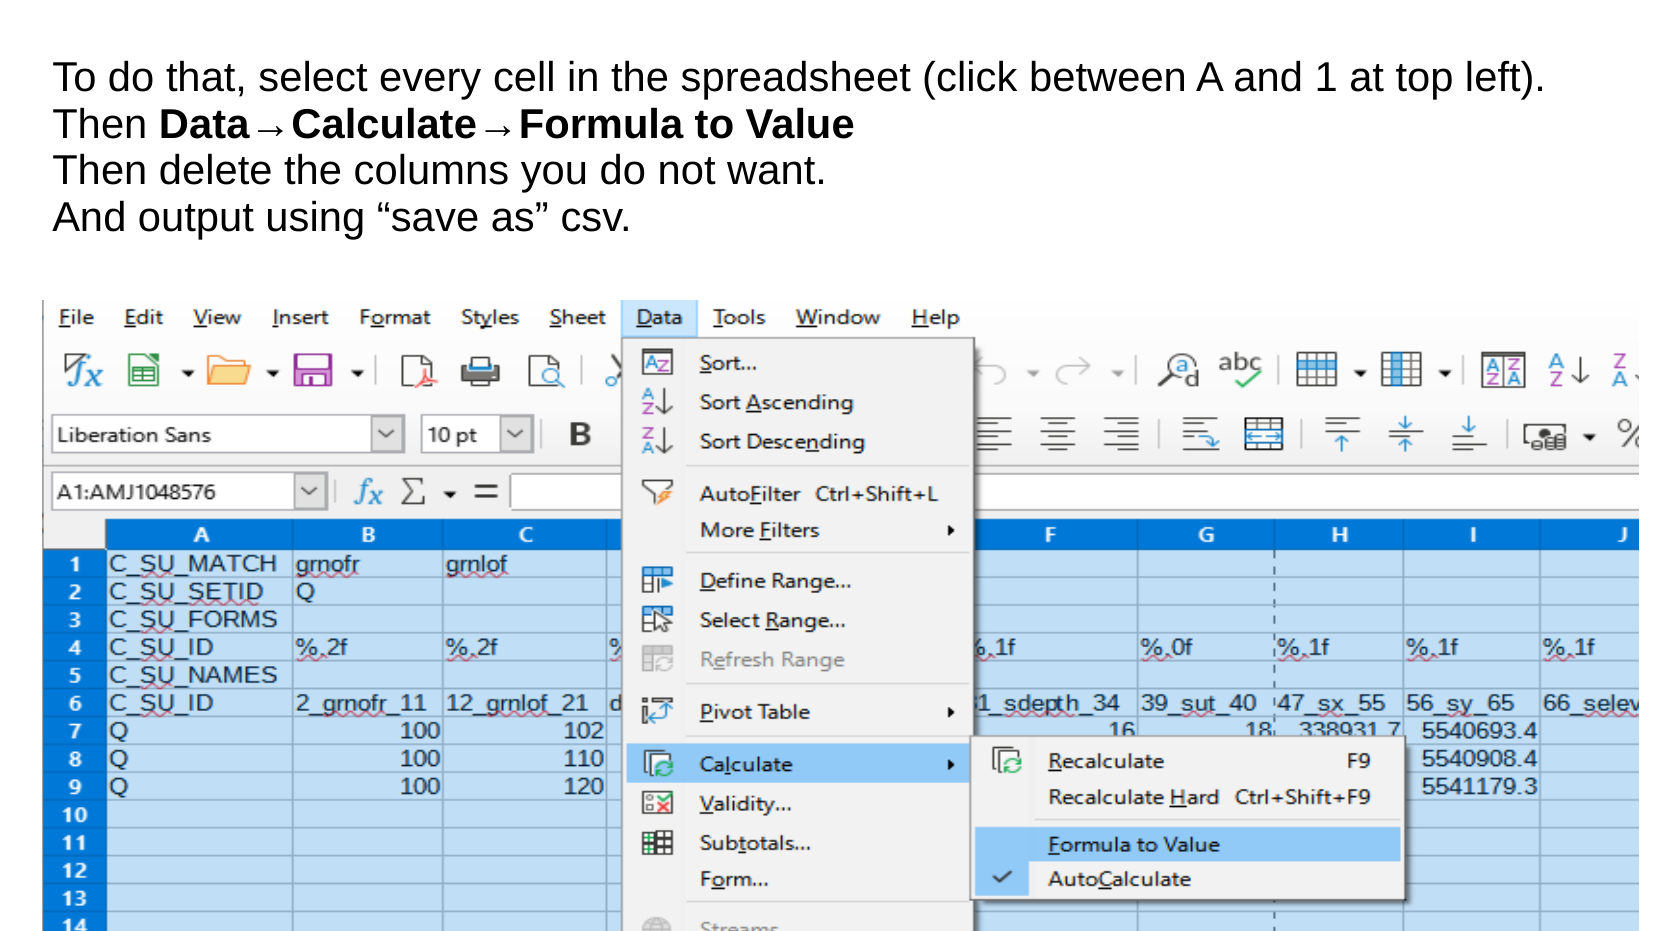

To do that, select every cell in the spreadsheet (click between A and 1 at top left).
Then Data→Calculate→Formula to Value
Then delete the columns you do not want.
And output using “save as” csv.